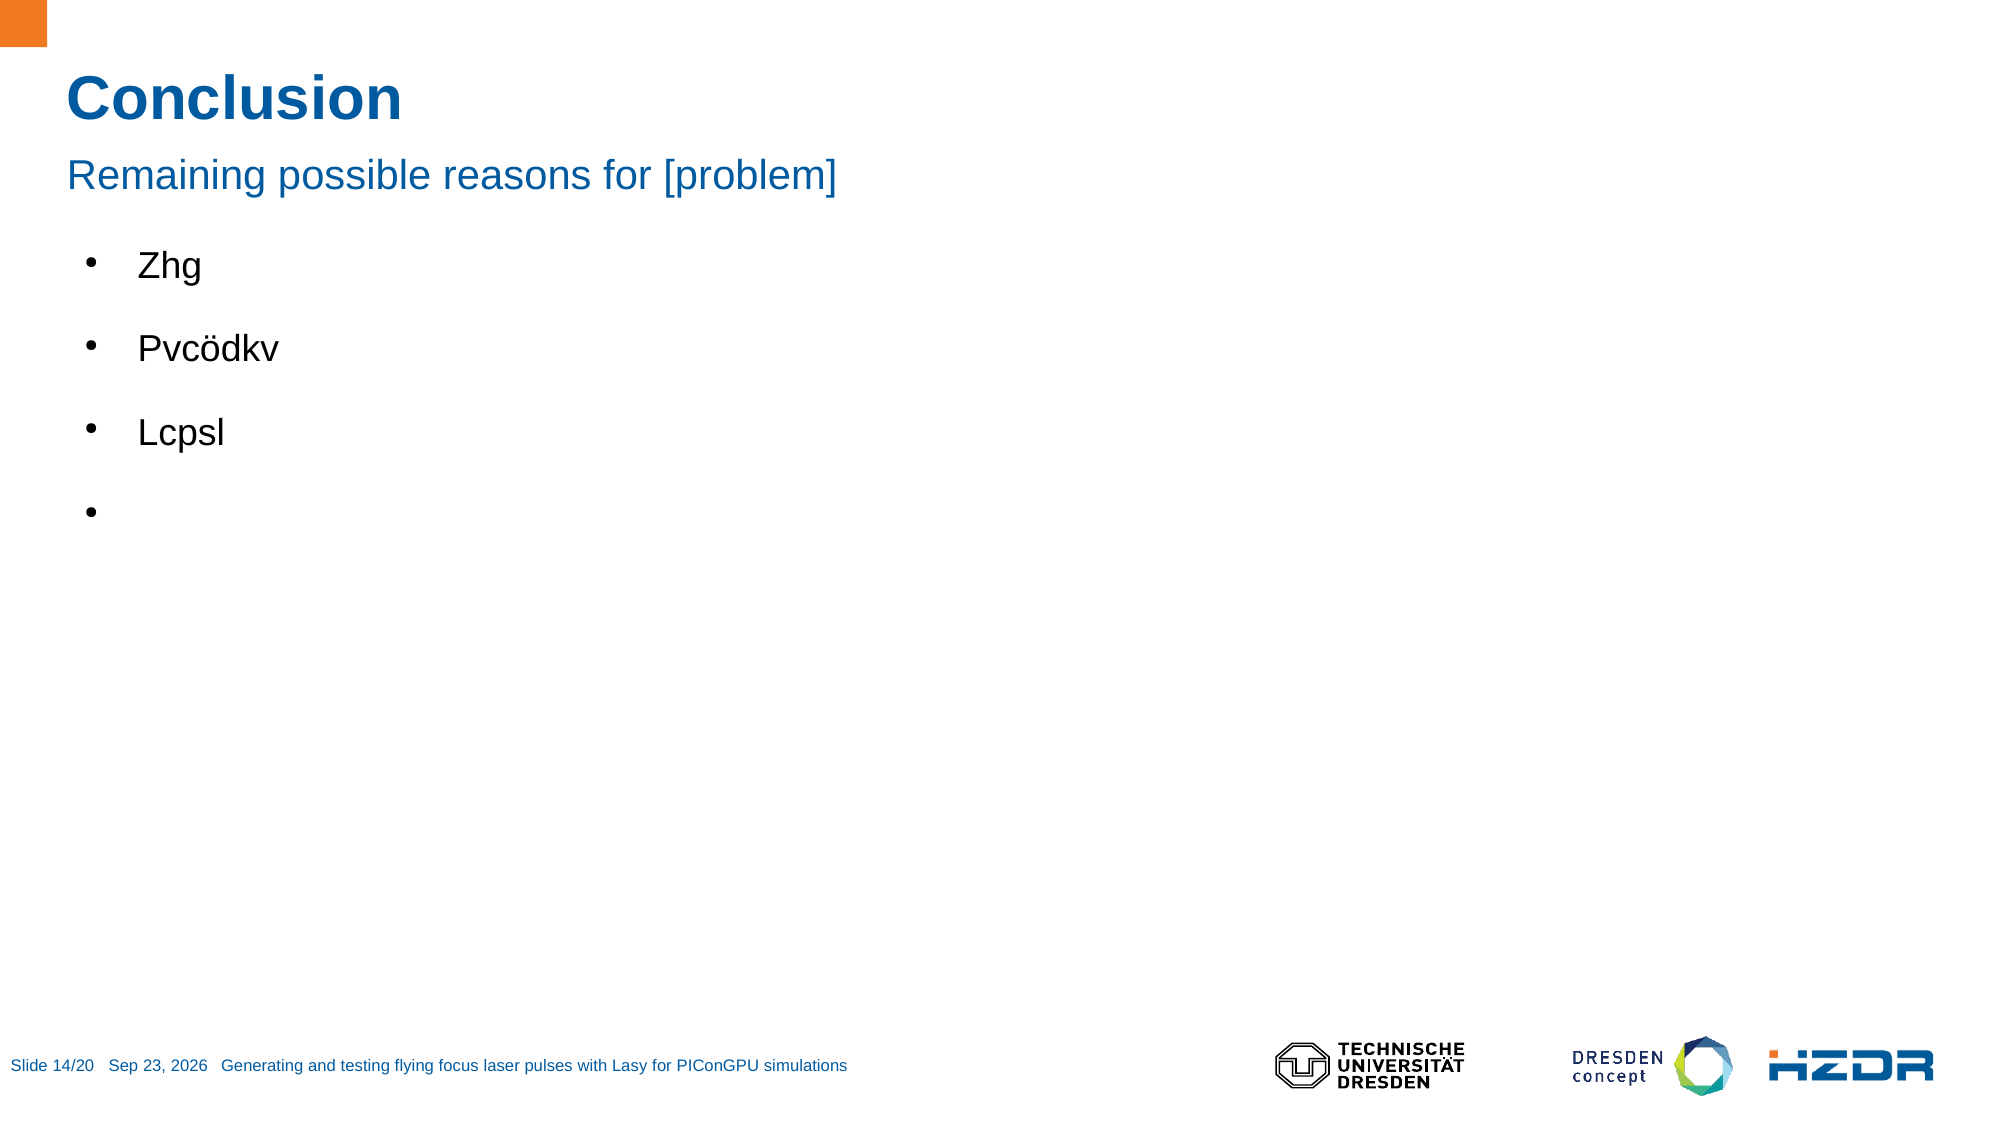

# Conclusion
Remaining possible reasons for [problem]
Zhg
Pvcödkv
Lcpsl
·
Slide /20
Generating and testing flying focus laser pulses with Lasy for PIConGPU simulations